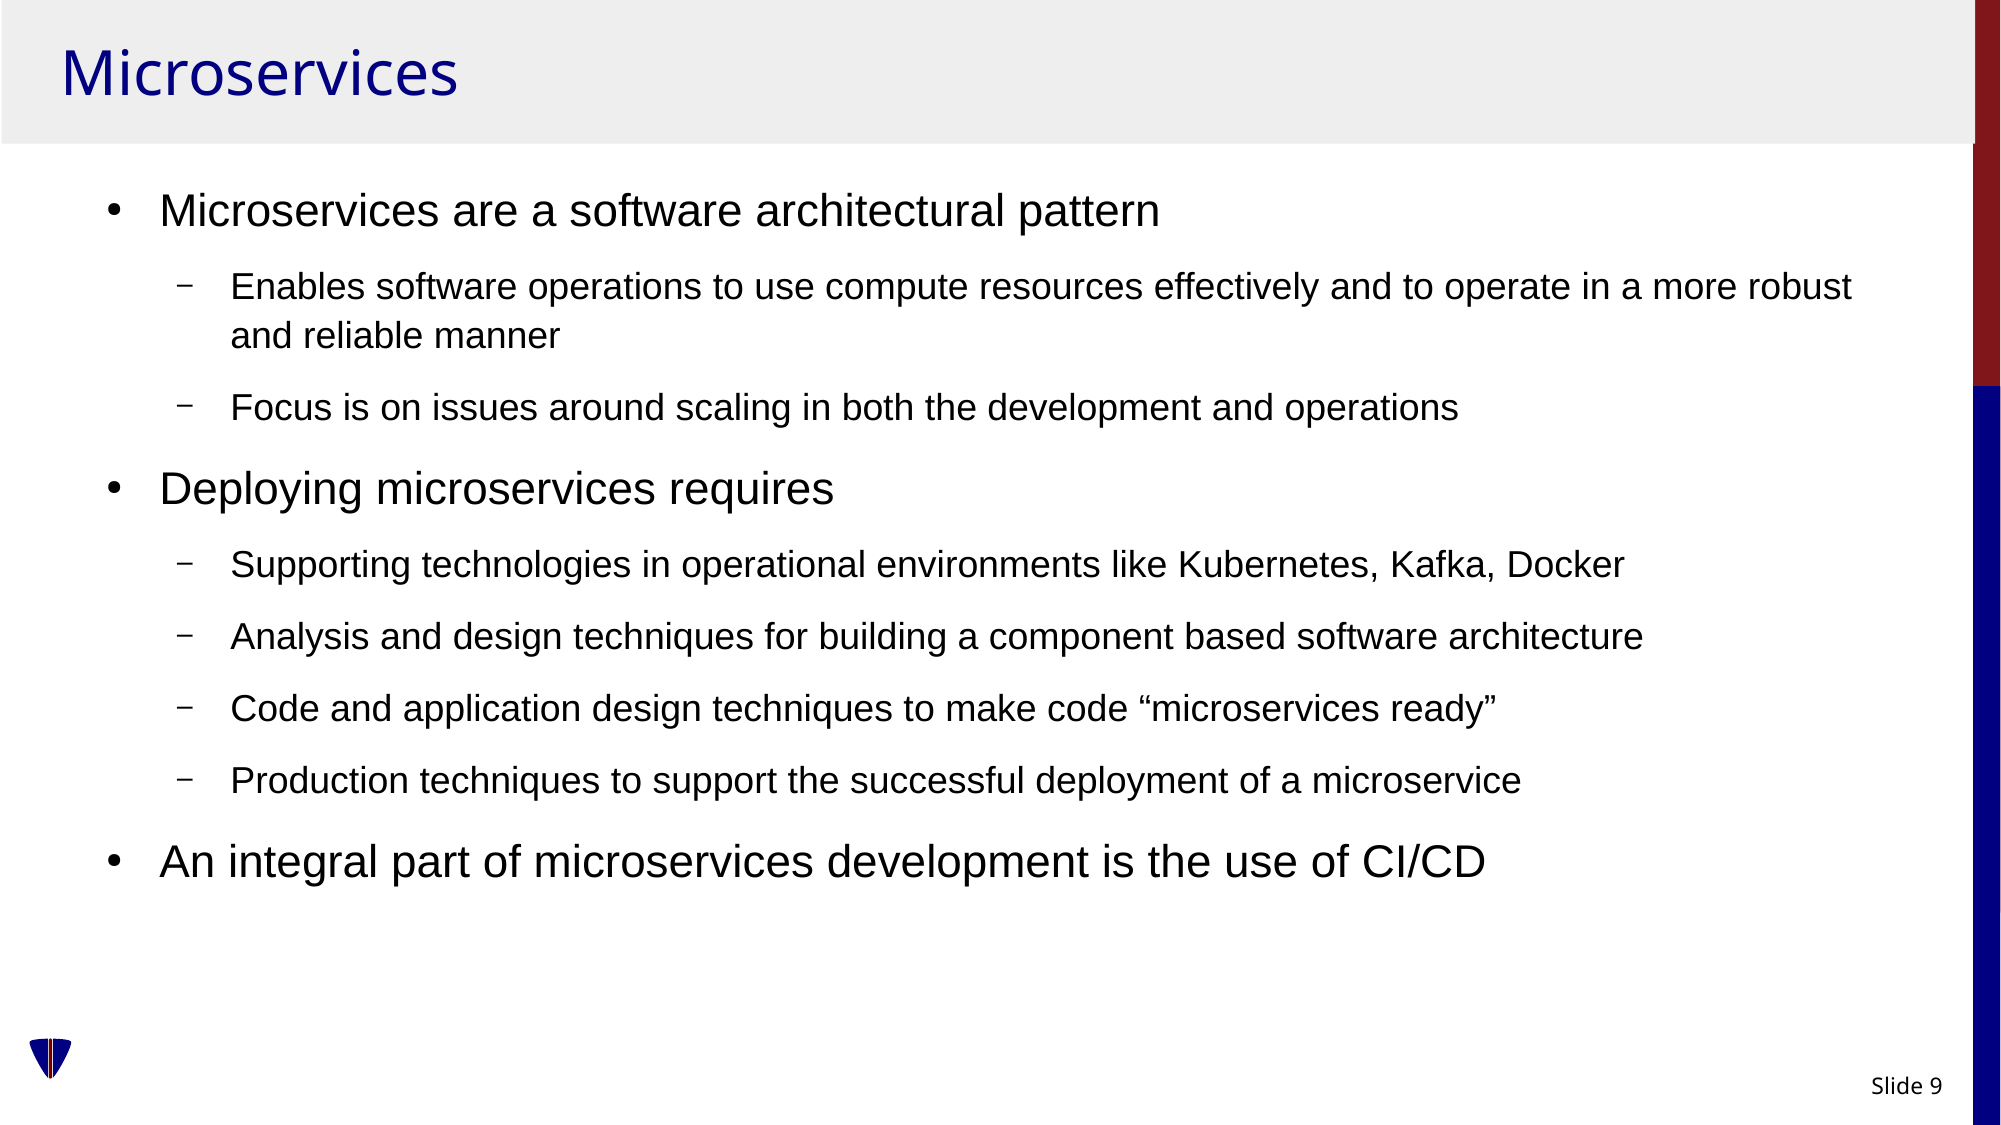

# Microservices
Microservices are a software architectural pattern
Enables software operations to use compute resources effectively and to operate in a more robust and reliable manner
Focus is on issues around scaling in both the development and operations
Deploying microservices requires
Supporting technologies in operational environments like Kubernetes, Kafka, Docker
Analysis and design techniques for building a component based software architecture
Code and application design techniques to make code “microservices ready”
Production techniques to support the successful deployment of a microservice
An integral part of microservices development is the use of CI/CD